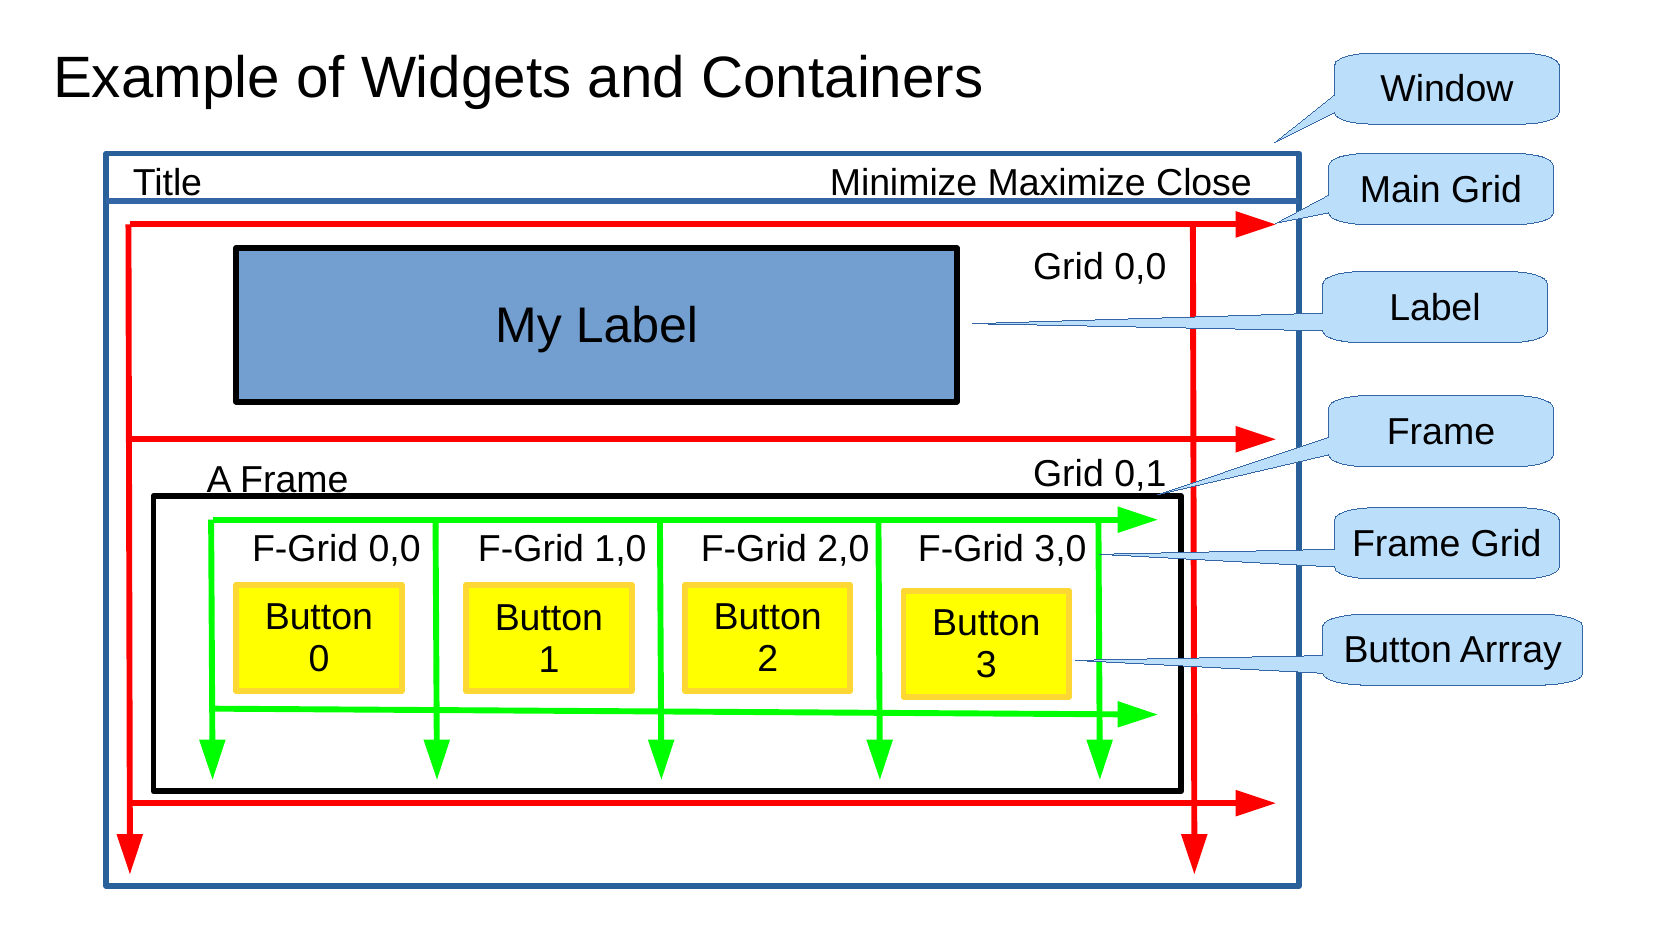

# Example of Widgets and Containers
Window
Title
Minimize Maximize Close
Main Grid
Grid 0,0
My Label
Label
Frame
Grid 0,1
A Frame
Frame Grid
F-Grid 0,0
F-Grid 1,0
F-Grid 2,0
F-Grid 3,0
Button
0
Button
2
Button
1
Button
3
Button Arrray